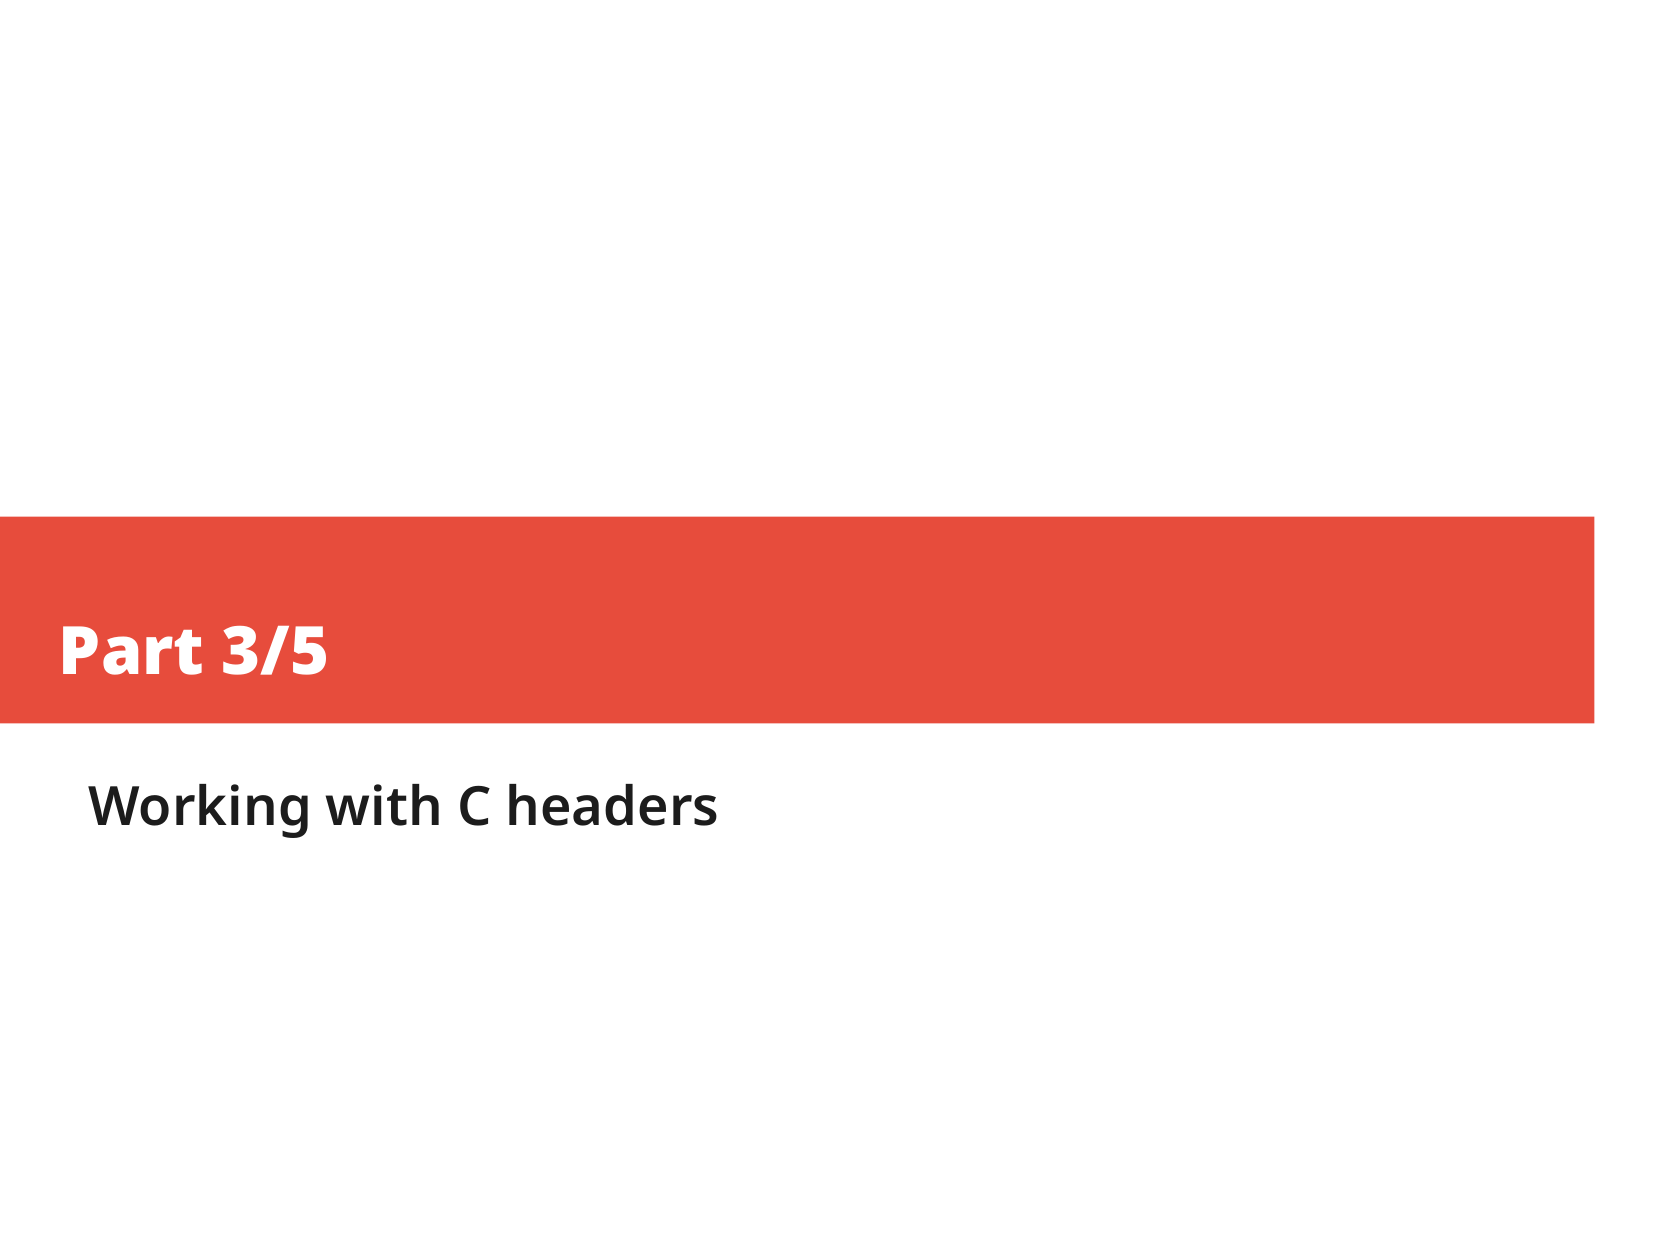

# Part 3/5
Working with C headers